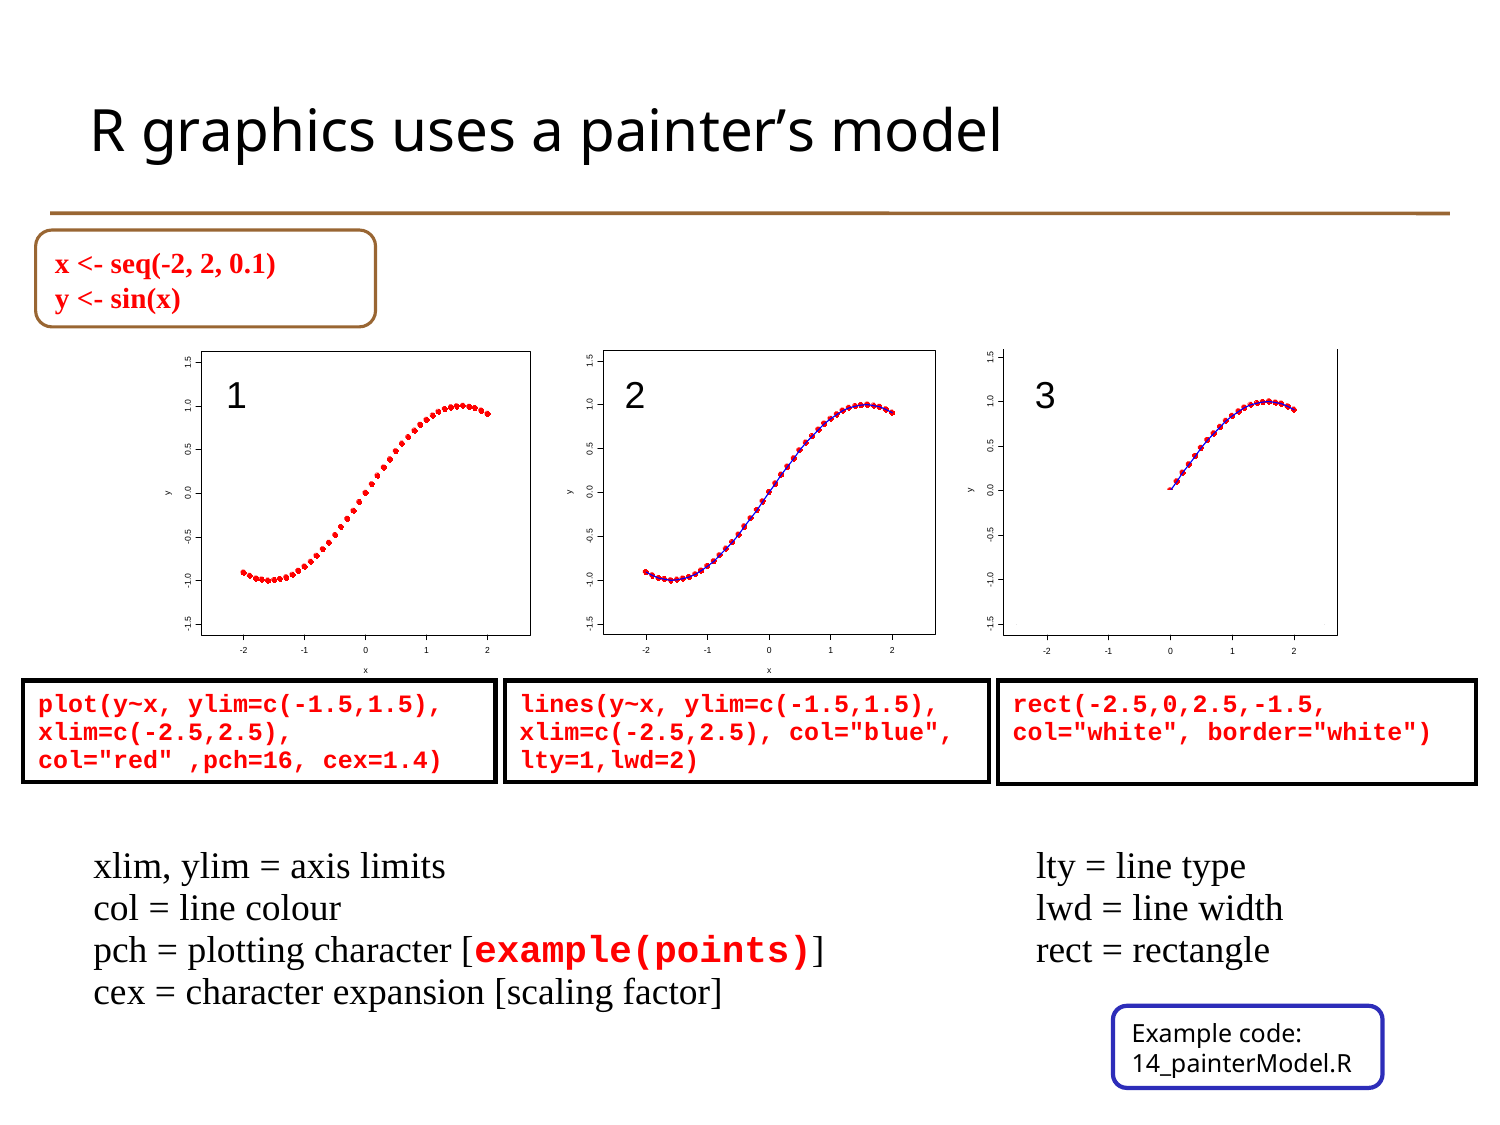

R graphics uses a painter’s model
x <- seq(-2, 2, 0.1)‏
y <- sin(x)‏
plot(y~x, ylim=c(-1.5,1.5), xlim=c(-2.5,2.5), col="red" ,pch=16, cex=1.4)‏
lines(y~x, ylim=c(-1.5,1.5), xlim=c(-2.5,2.5), col="blue", lty=1,lwd=2)‏
rect(-2.5,0,2.5,-1.5, col="white", border="white")‏
1
2
3
xlim, ylim = axis limits
col = line colour
pch = plotting character [example(points)]
cex = character expansion [scaling factor]
lty = line type
lwd = line width
rect = rectangle
Example code:
14_painterModel.R